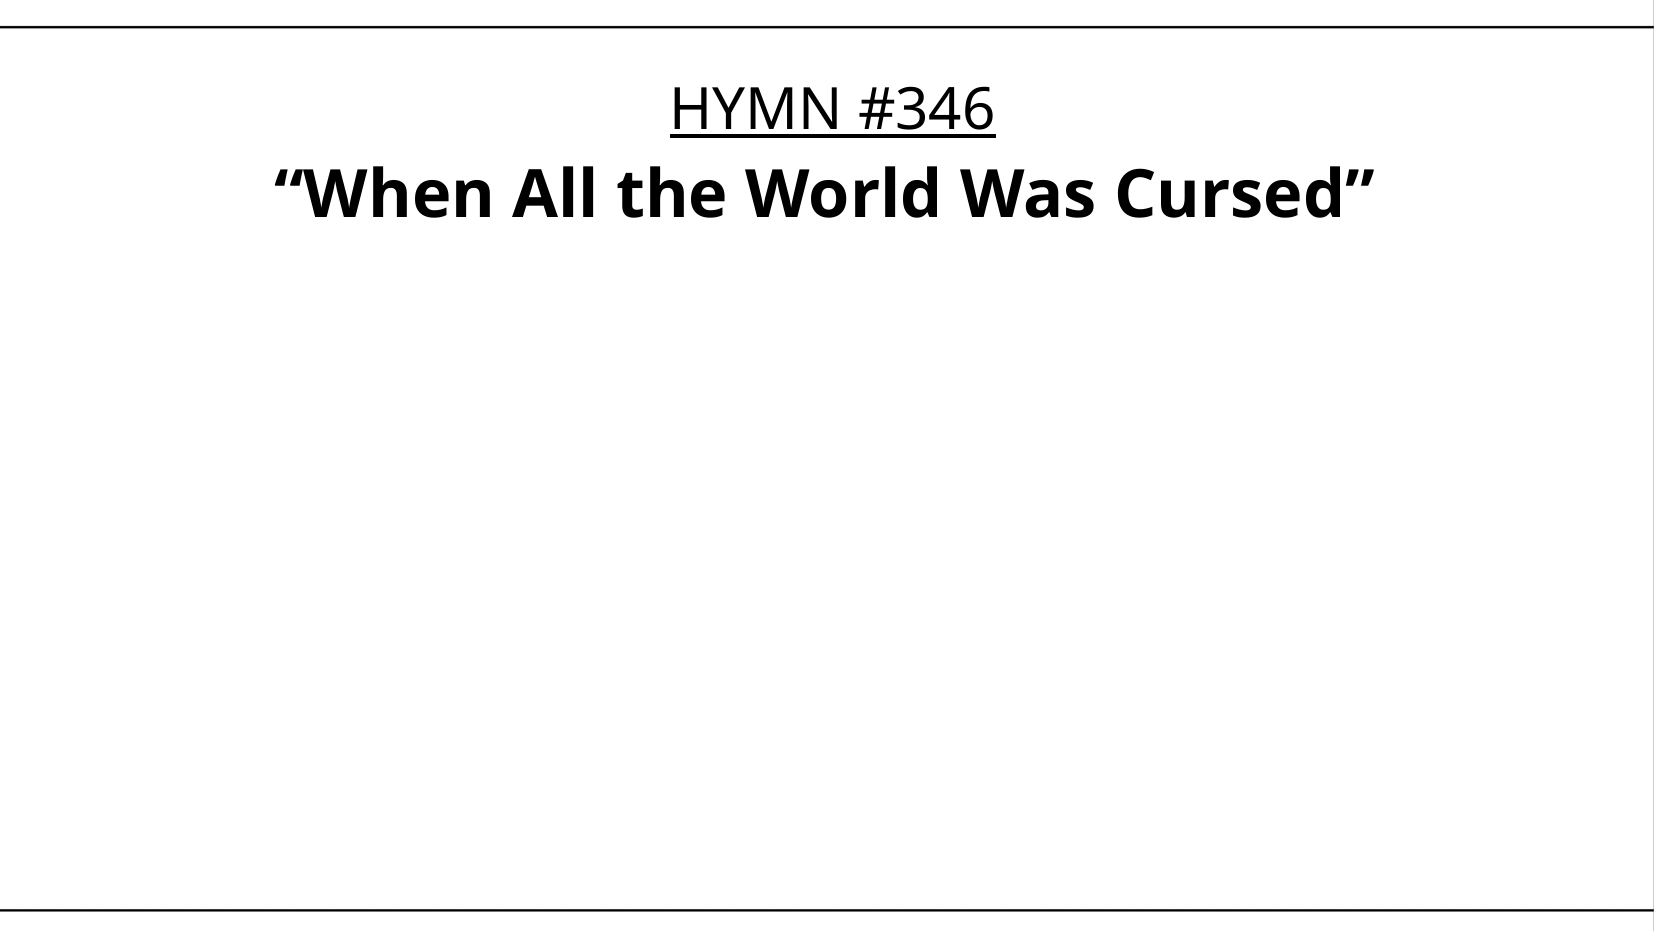

HYMN #346
“When All the World Was Cursed”